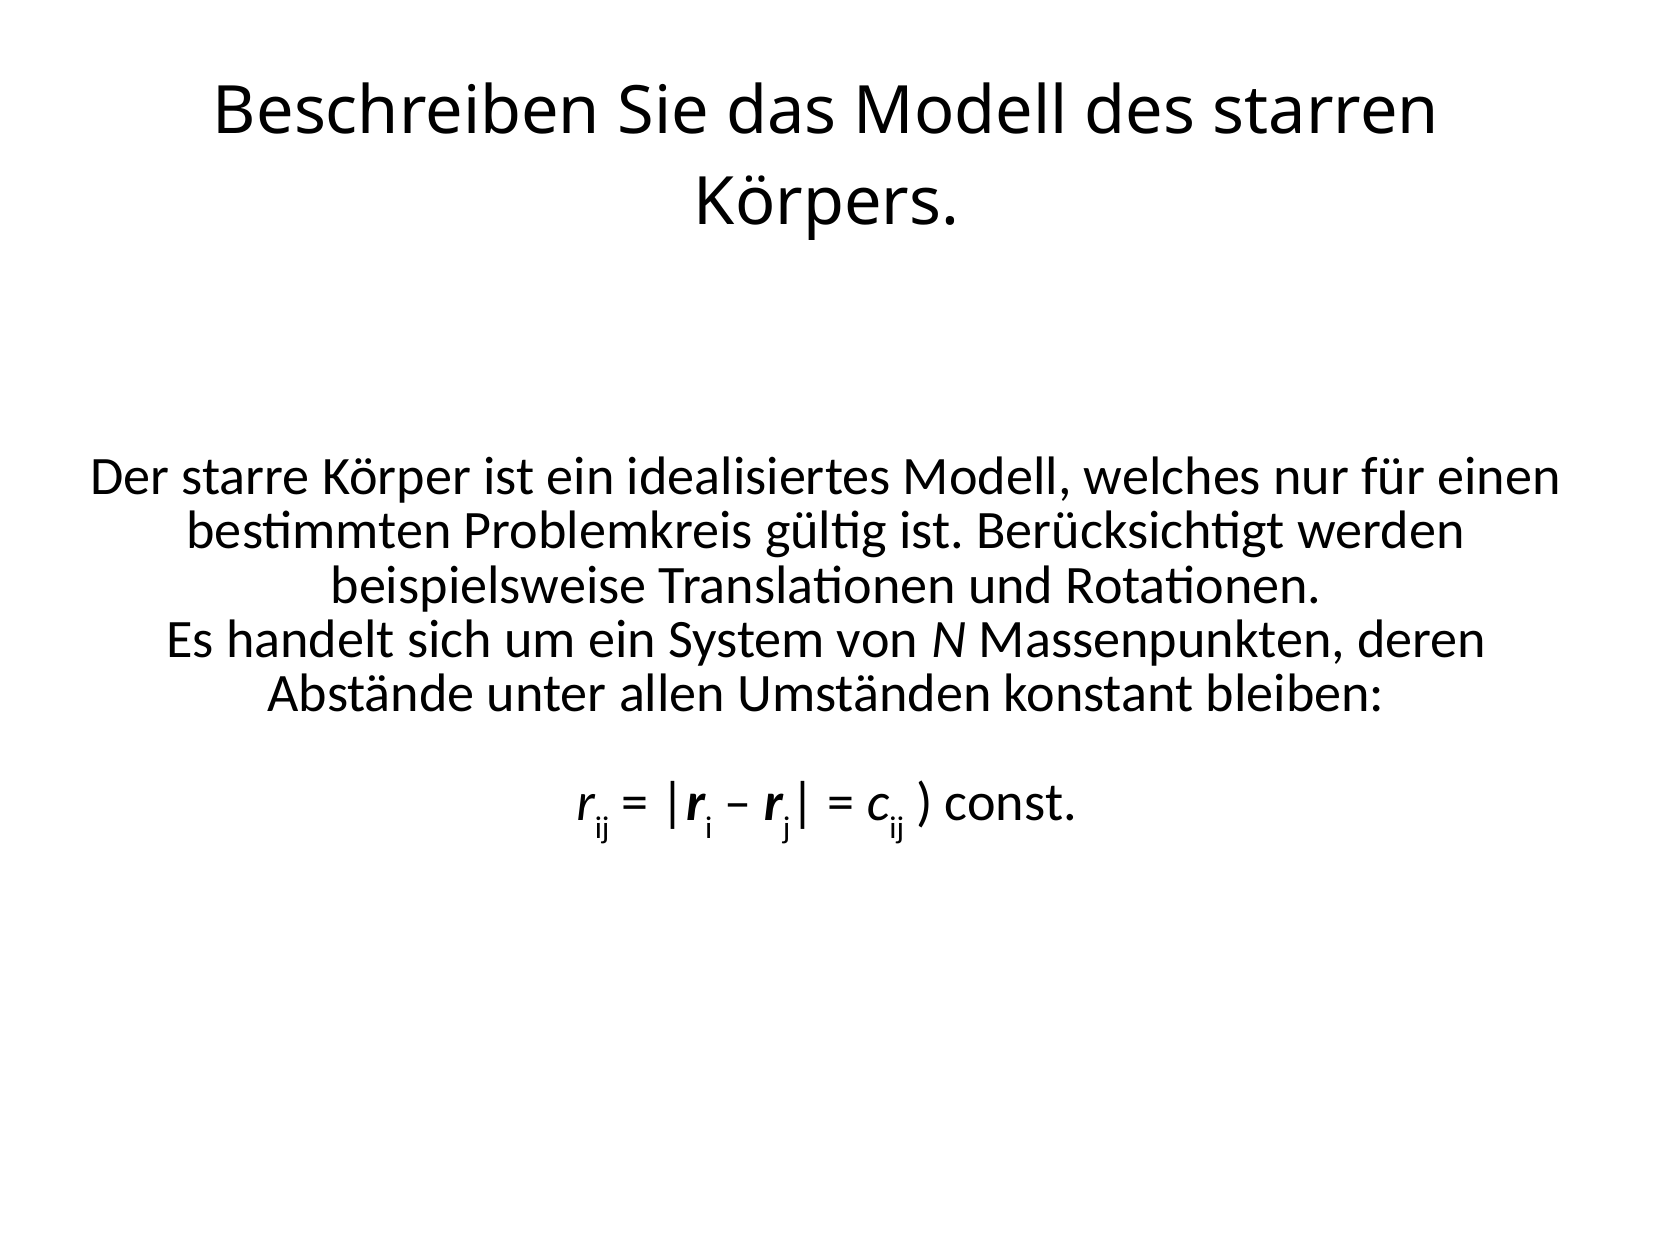

# Beschreiben Sie das Modell des starren Körpers.
Der starre Körper ist ein idealisiertes Modell, welches nur für einen bestimmten Problemkreis gültig ist. Berücksichtigt werden beispielsweise Translationen und Rotationen.
Es handelt sich um ein System von N Massenpunkten, deren Abstände unter allen Umständen konstant bleiben:
rij = |ri – rj| = cij ) const.